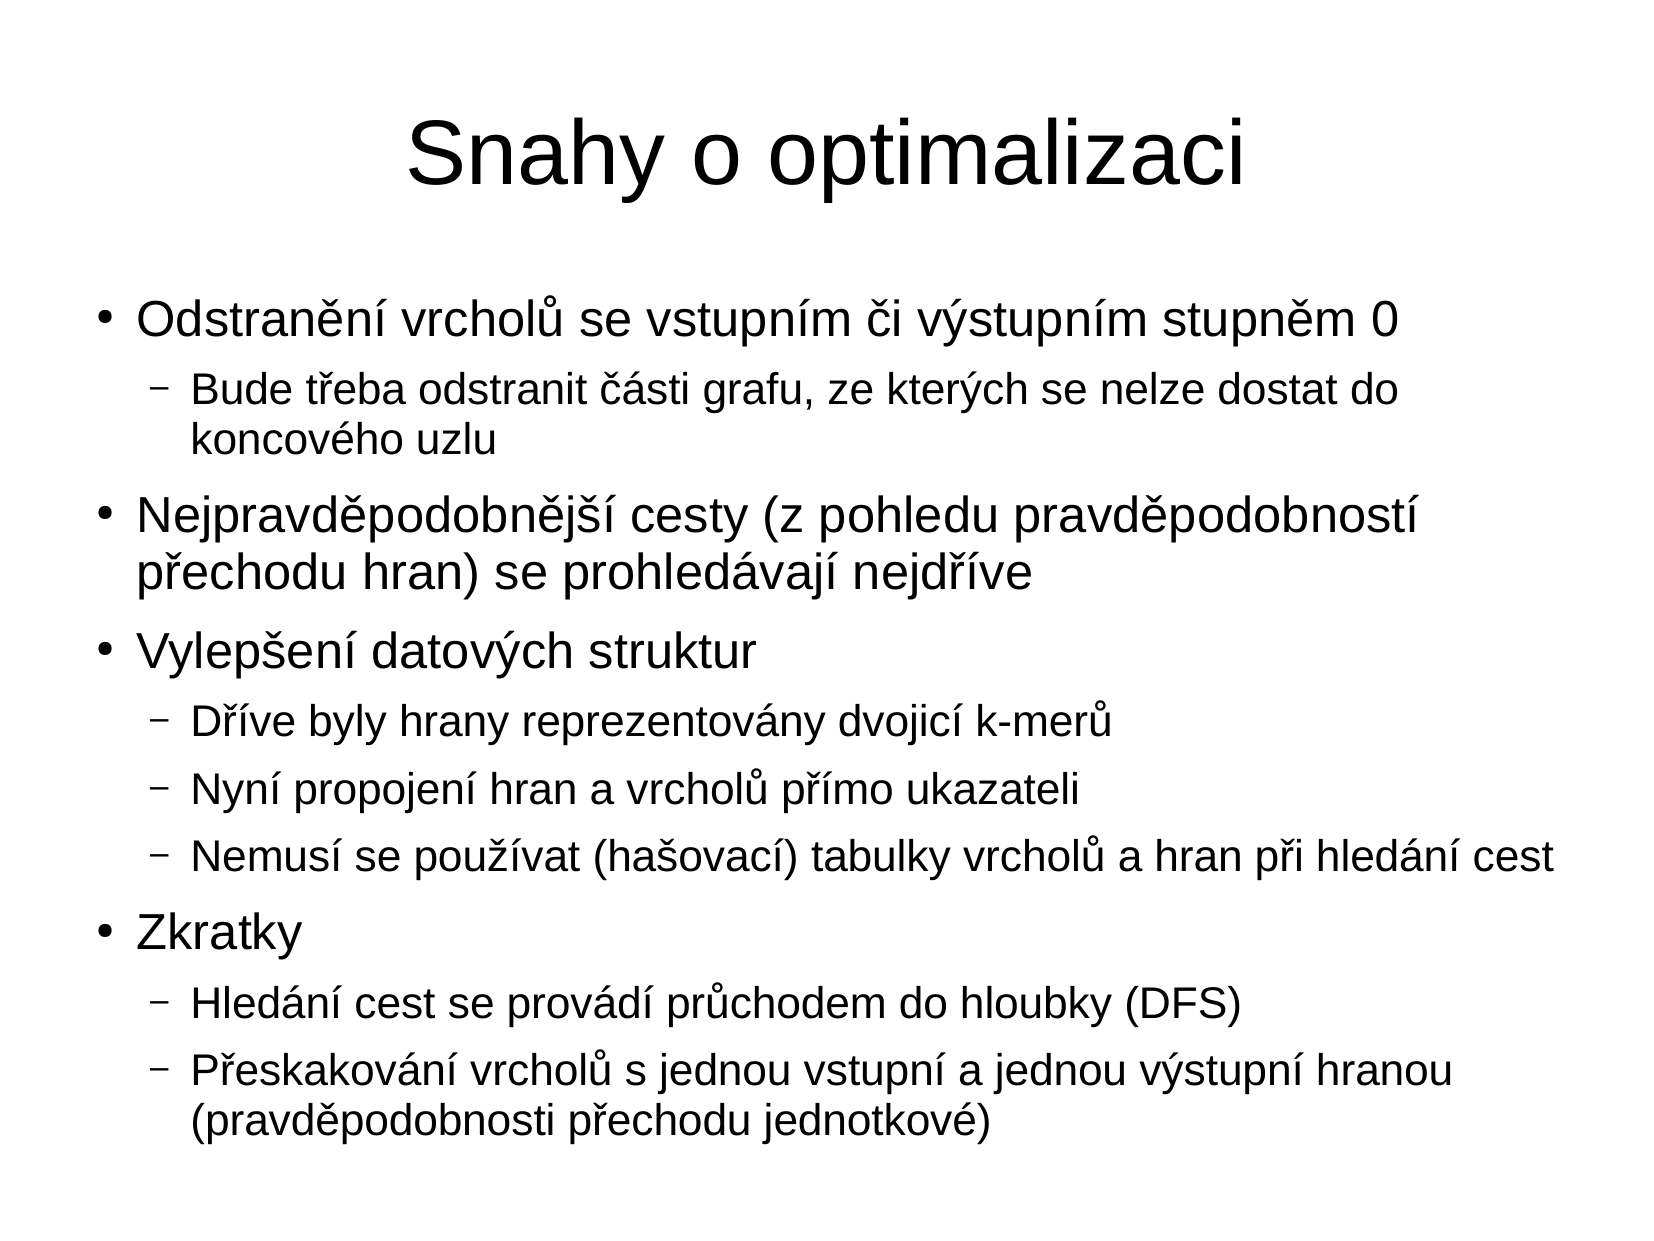

# Snahy o optimalizaci
Odstranění vrcholů se vstupním či výstupním stupněm 0
Bude třeba odstranit části grafu, ze kterých se nelze dostat do koncového uzlu
Nejpravděpodobnější cesty (z pohledu pravděpodobností přechodu hran) se prohledávají nejdříve
Vylepšení datových struktur
Dříve byly hrany reprezentovány dvojicí k-merů
Nyní propojení hran a vrcholů přímo ukazateli
Nemusí se používat (hašovací) tabulky vrcholů a hran při hledání cest
Zkratky
Hledání cest se provádí průchodem do hloubky (DFS)
Přeskakování vrcholů s jednou vstupní a jednou výstupní hranou (pravděpodobnosti přechodu jednotkové)